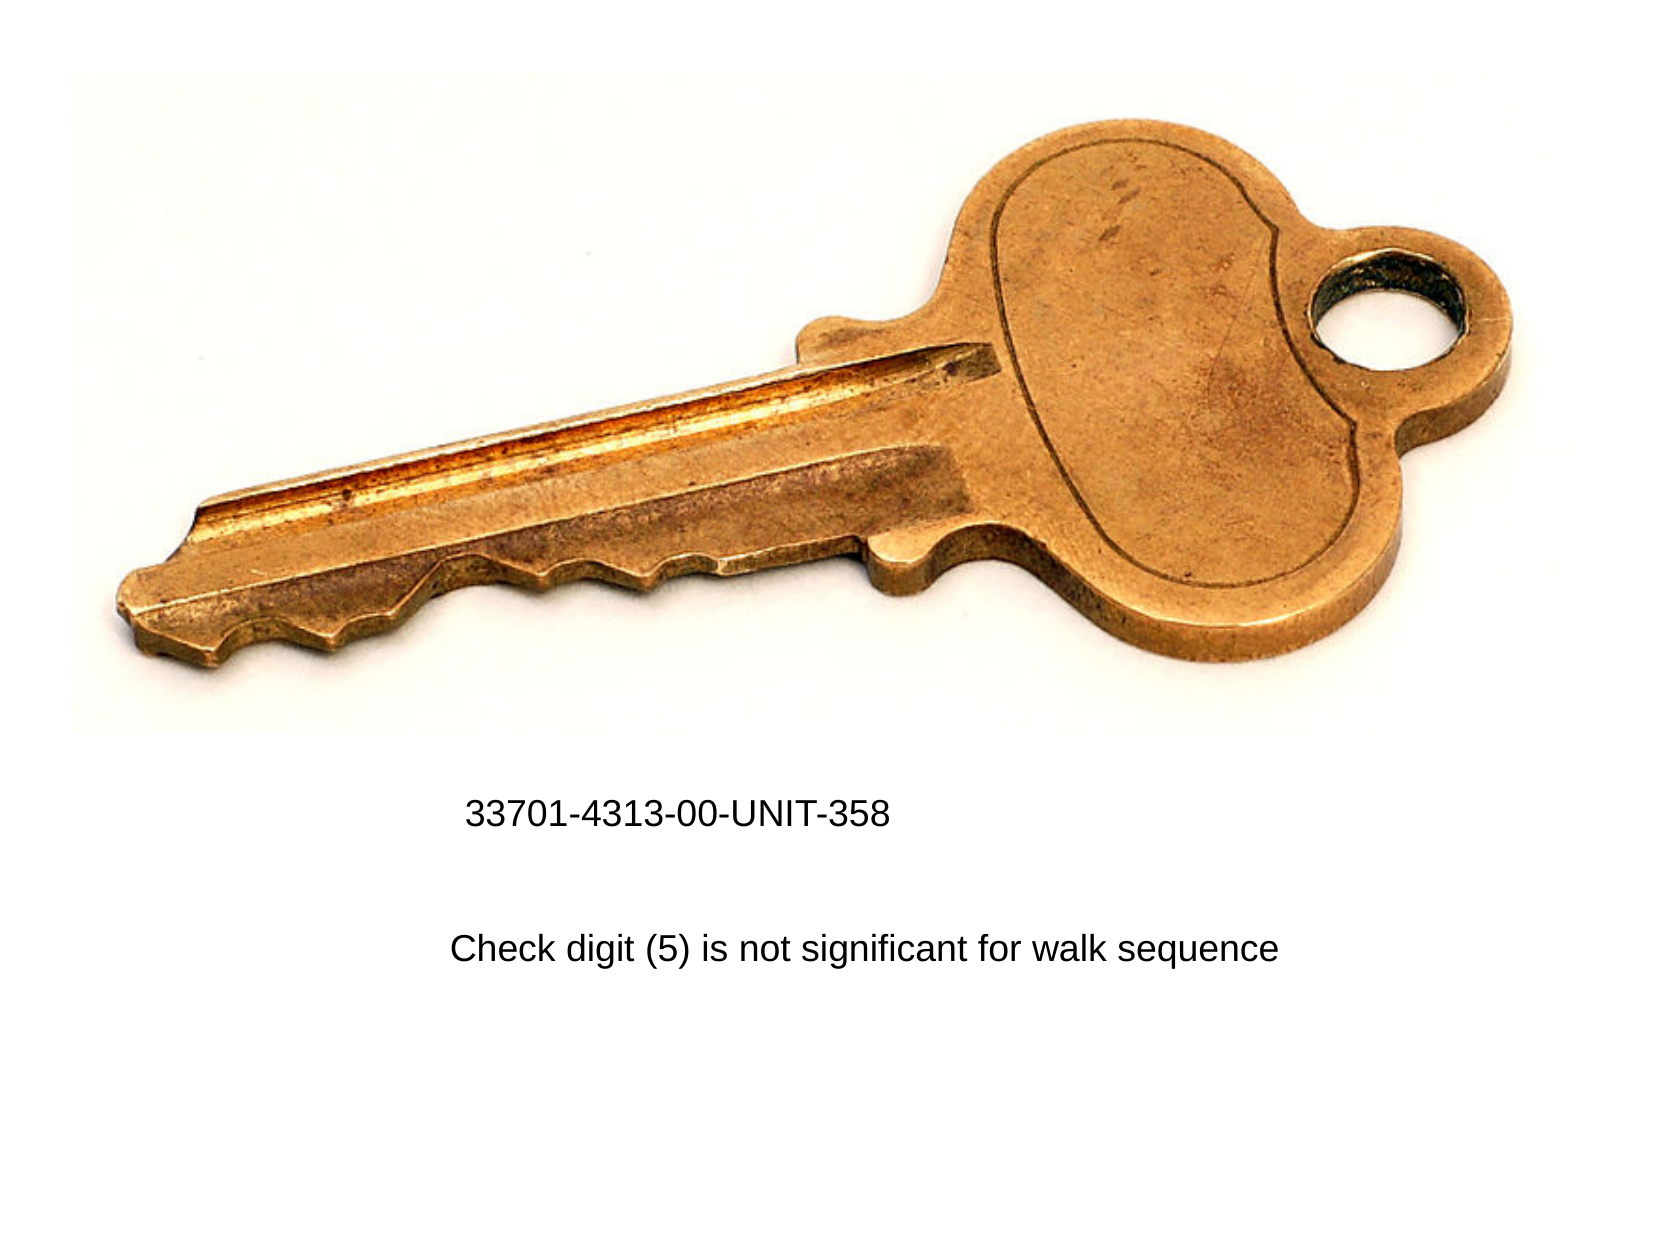

33701-4313-00-UNIT-358
Check digit (5) is not significant for walk sequence